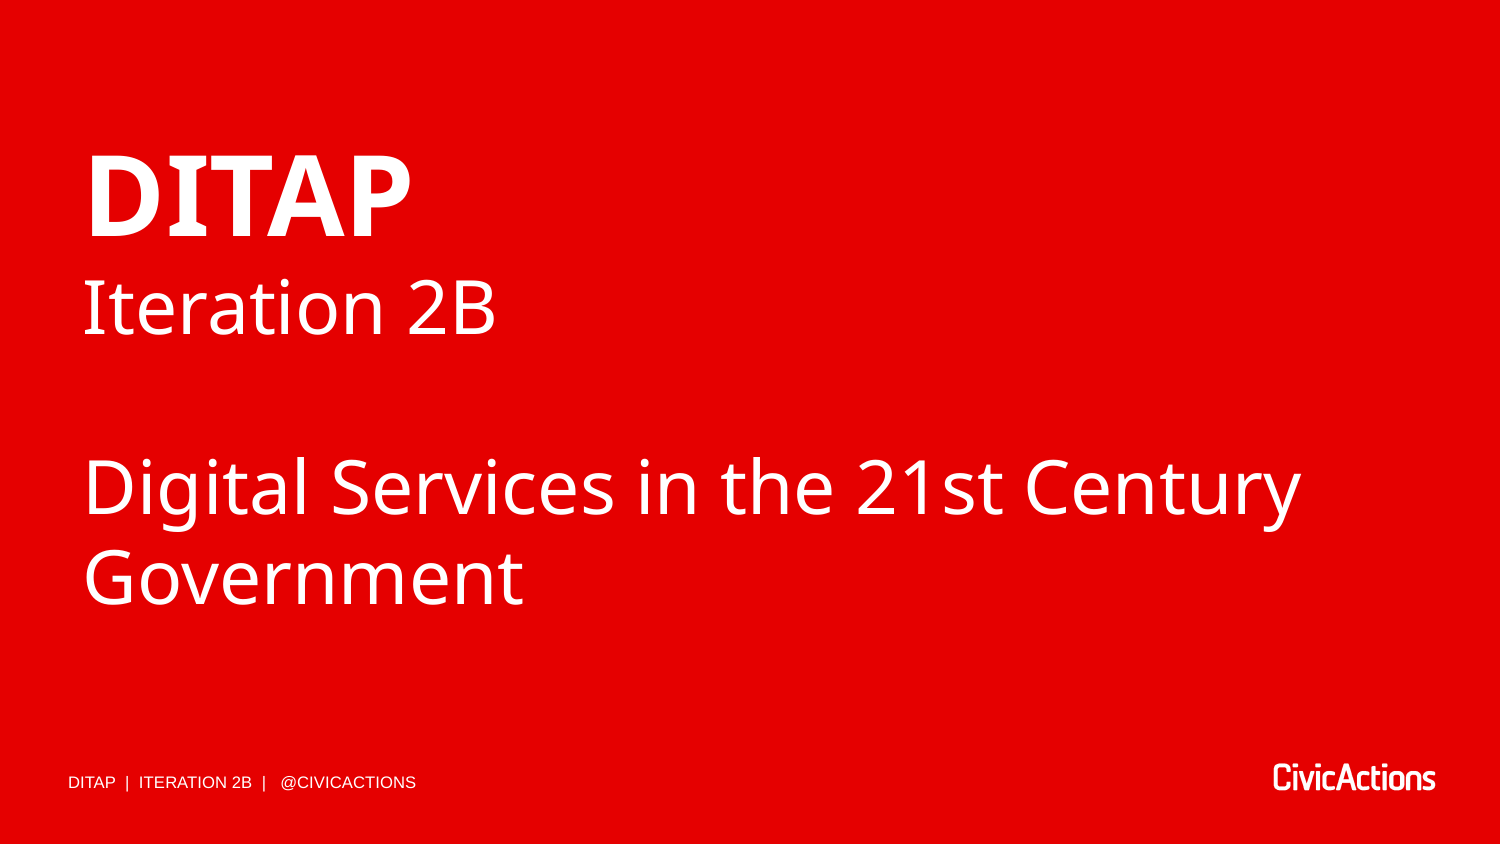

# DITAP Iteration 2B Digital Services in the 21st Century Government